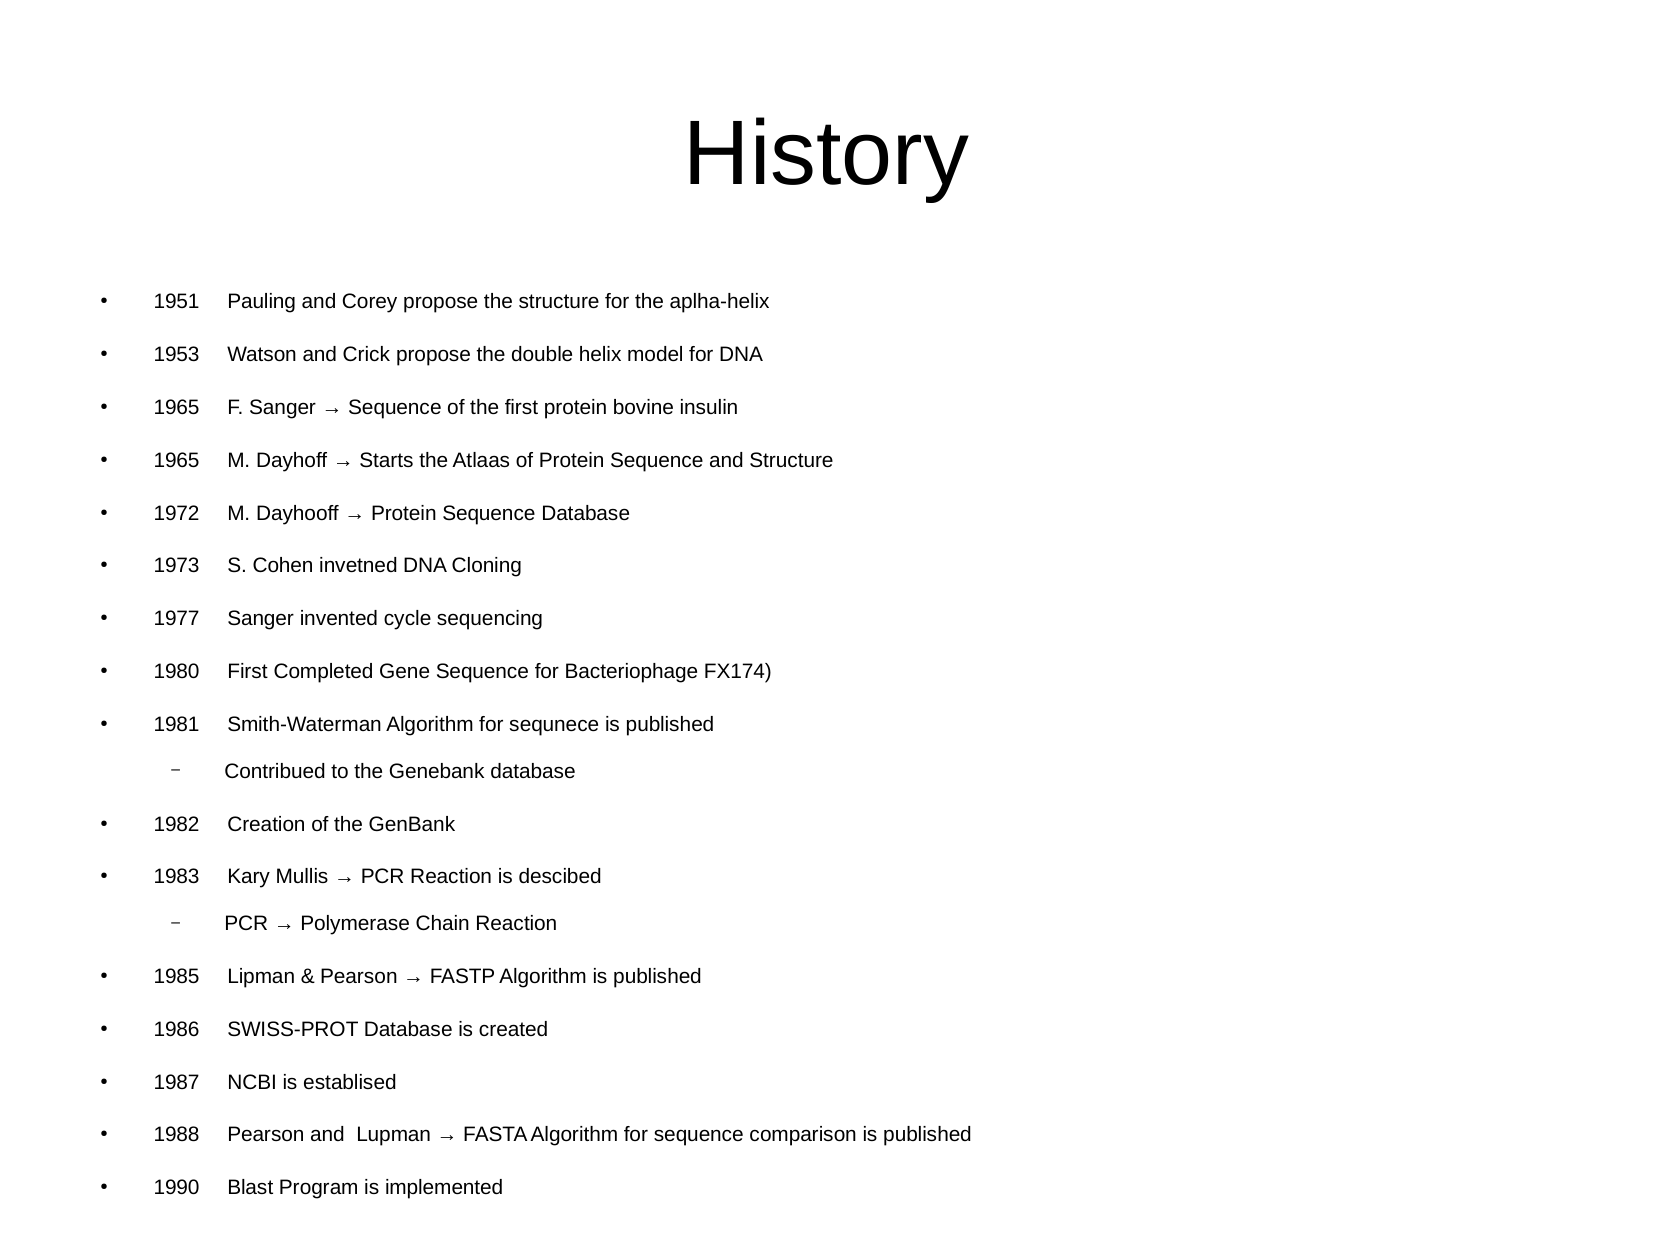

# History
1951 	Pauling and Corey propose the structure for the aplha-helix
1953	Watson and Crick propose the double helix model for DNA
1965	F. Sanger → Sequence of the first protein bovine insulin
1965 	M. Dayhoff → Starts the Atlaas of Protein Sequence and Structure
1972	M. Dayhooff → Protein Sequence Database
1973	S. Cohen invetned DNA Cloning
1977	Sanger invented cycle sequencing
1980	First Completed Gene Sequence for Bacteriophage FX174)
1981	Smith-Waterman Algorithm for sequnece is published
Contribued to the Genebank database
1982 	Creation of the GenBank
1983 	Kary Mullis → PCR Reaction is descibed
PCR → Polymerase Chain Reaction
1985	Lipman & Pearson → FASTP Algorithm is published
1986	SWISS-PROT Database is created
1987	NCBI is establised
1988 	Pearson and Lupman → FASTA Algorithm for sequence comparison is published
1990 	Blast Program is implemented